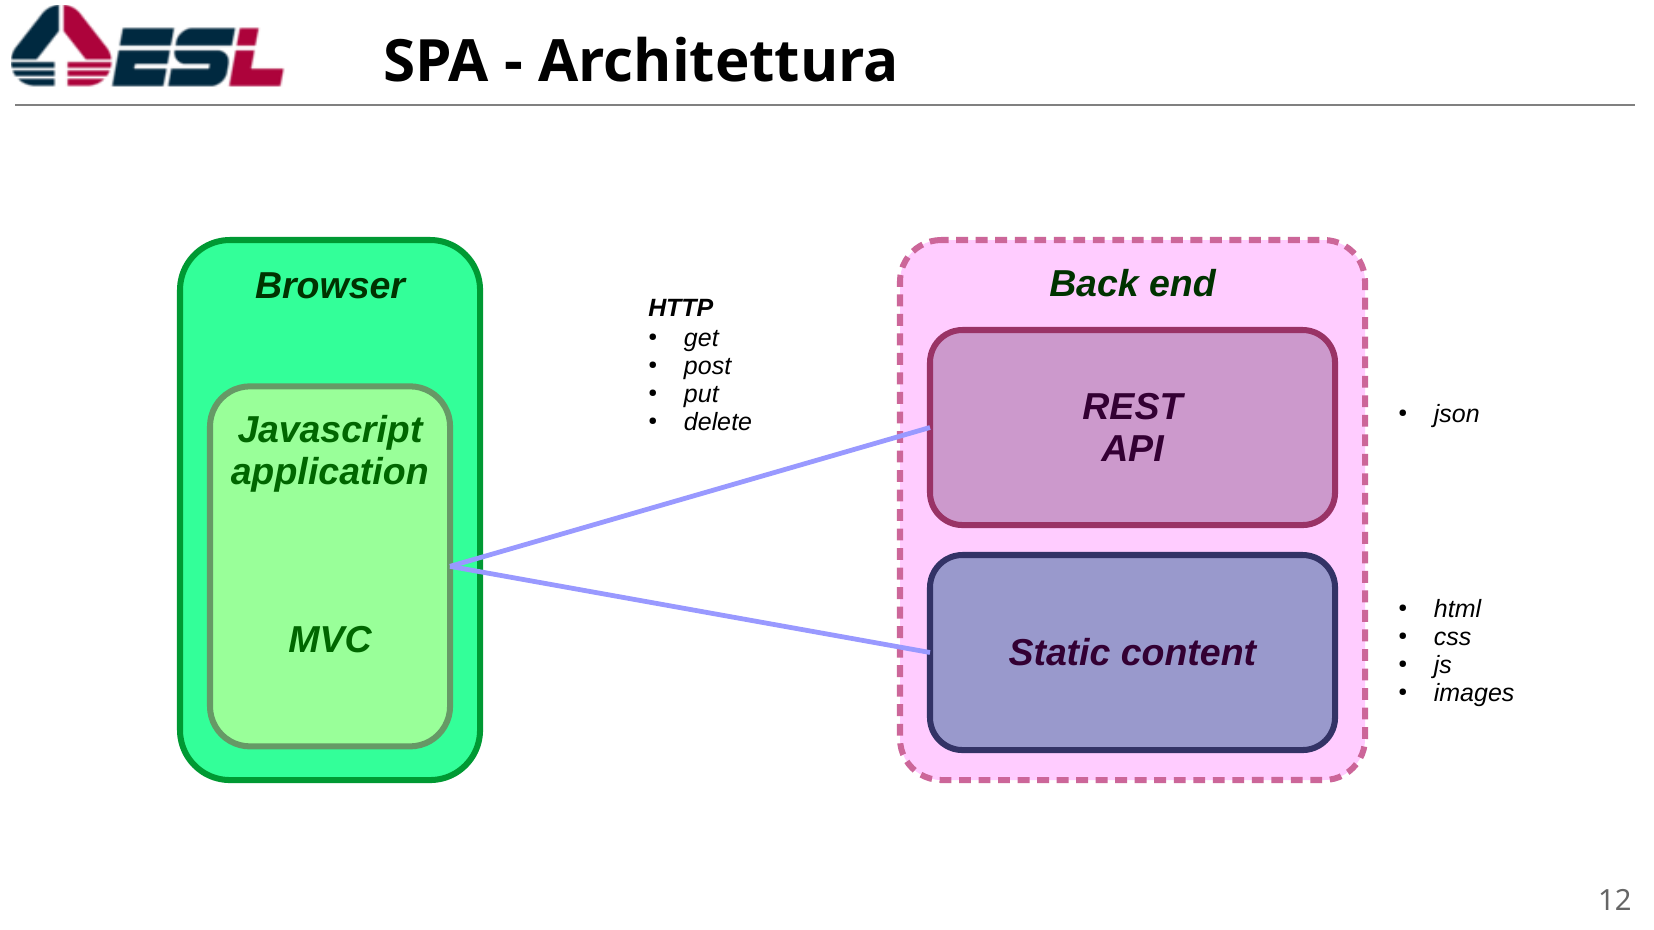

# SPA - Architettura
Browser
Back end
HTTP
get
post
put
delete
REST
API
Javascript
application
MVC
json
Static content
html
css
js
images